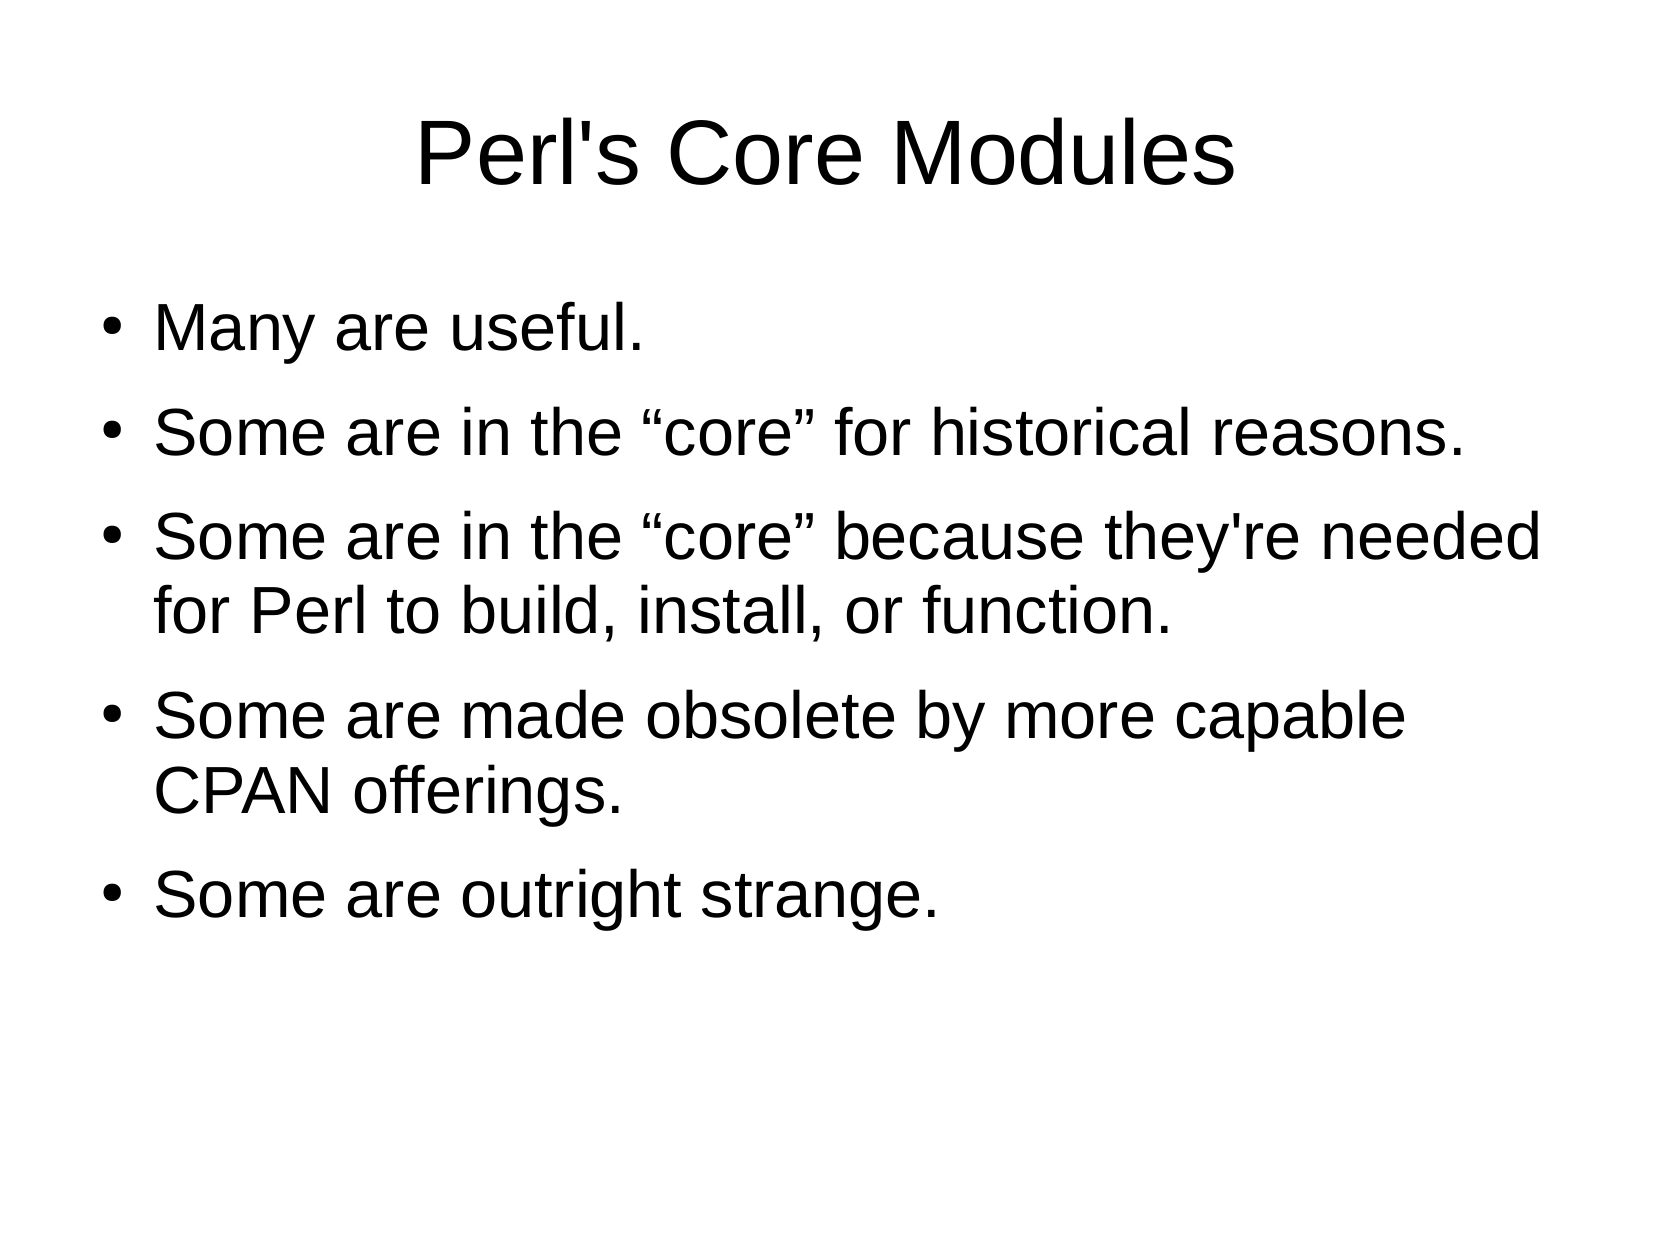

# Perl's Core Modules
Many are useful.
Some are in the “core” for historical reasons.
Some are in the “core” because they're needed for Perl to build, install, or function.
Some are made obsolete by more capable CPAN offerings.
Some are outright strange.